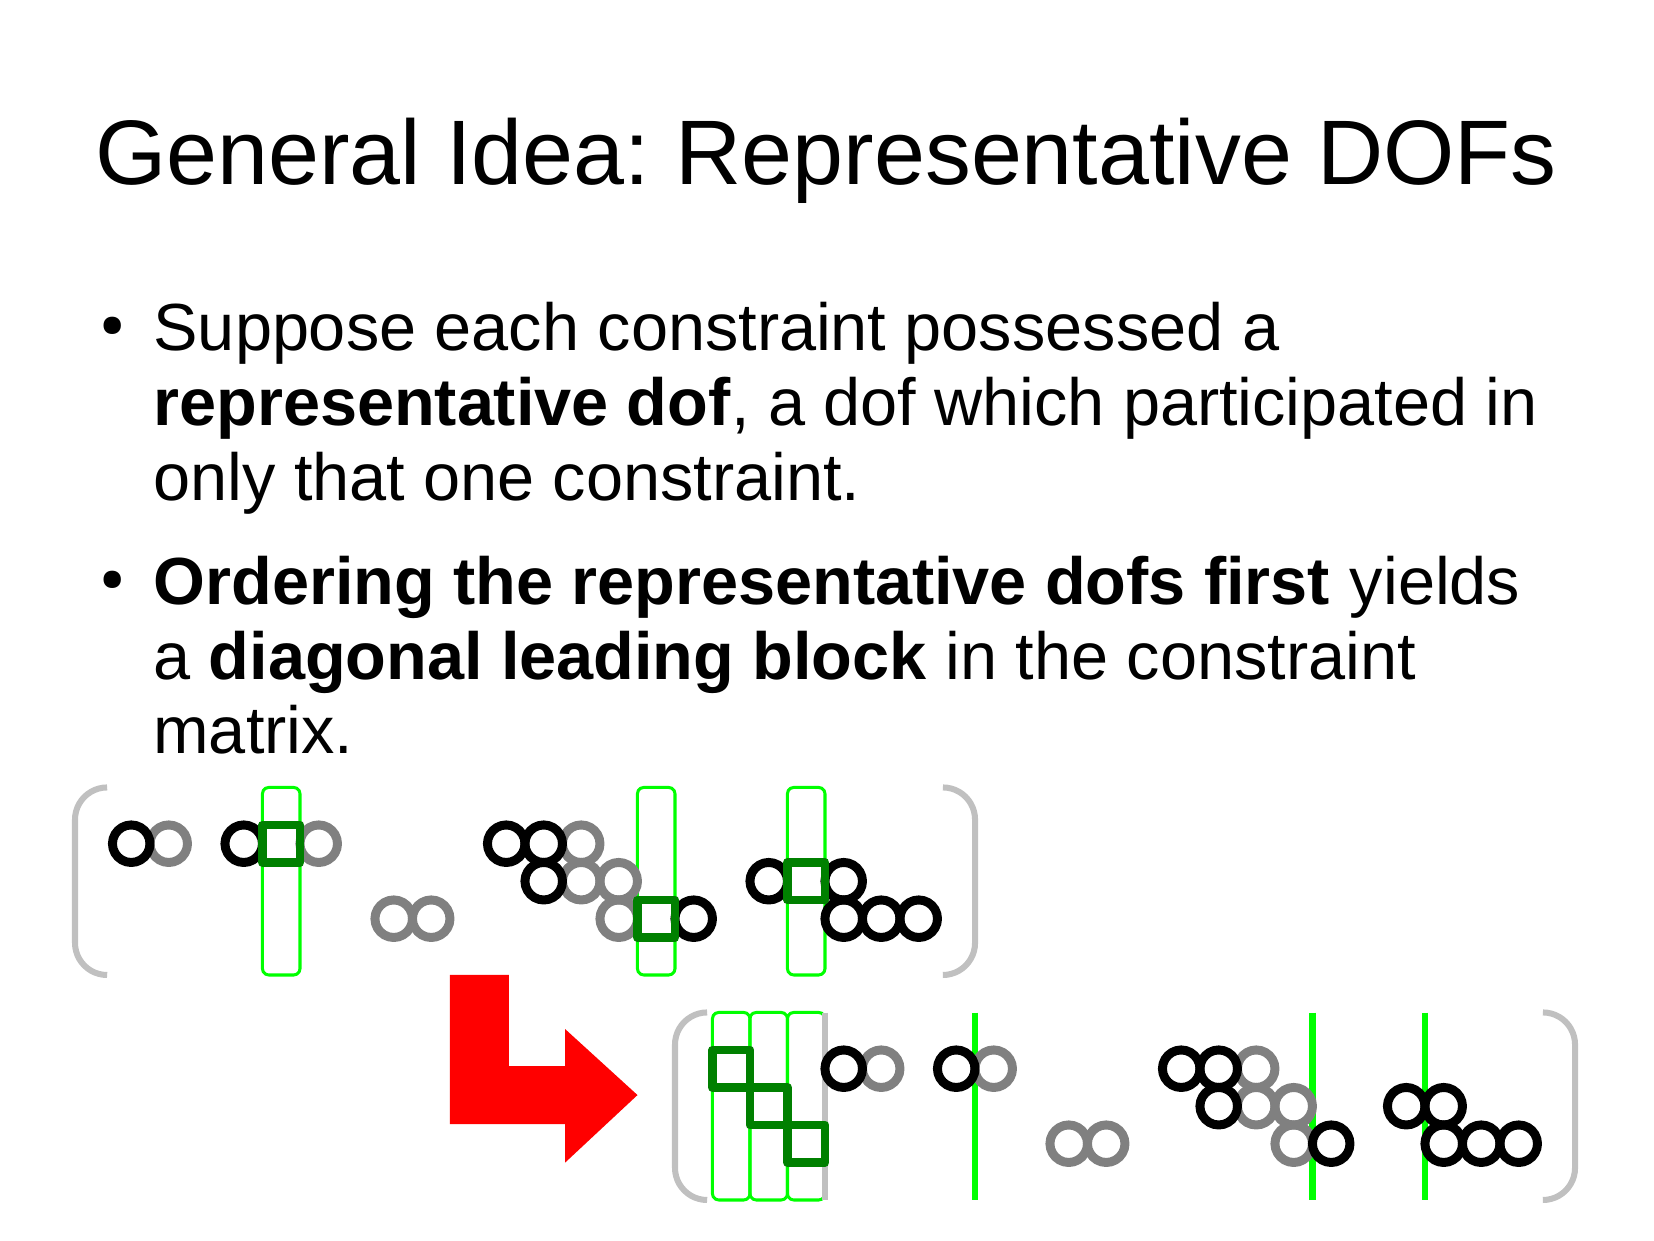

# General Idea: Representative DOFs
Suppose each constraint possessed a representative dof, a dof which participated in only that one constraint.
Ordering the representative dofs first yields a diagonal leading block in the constraint matrix.